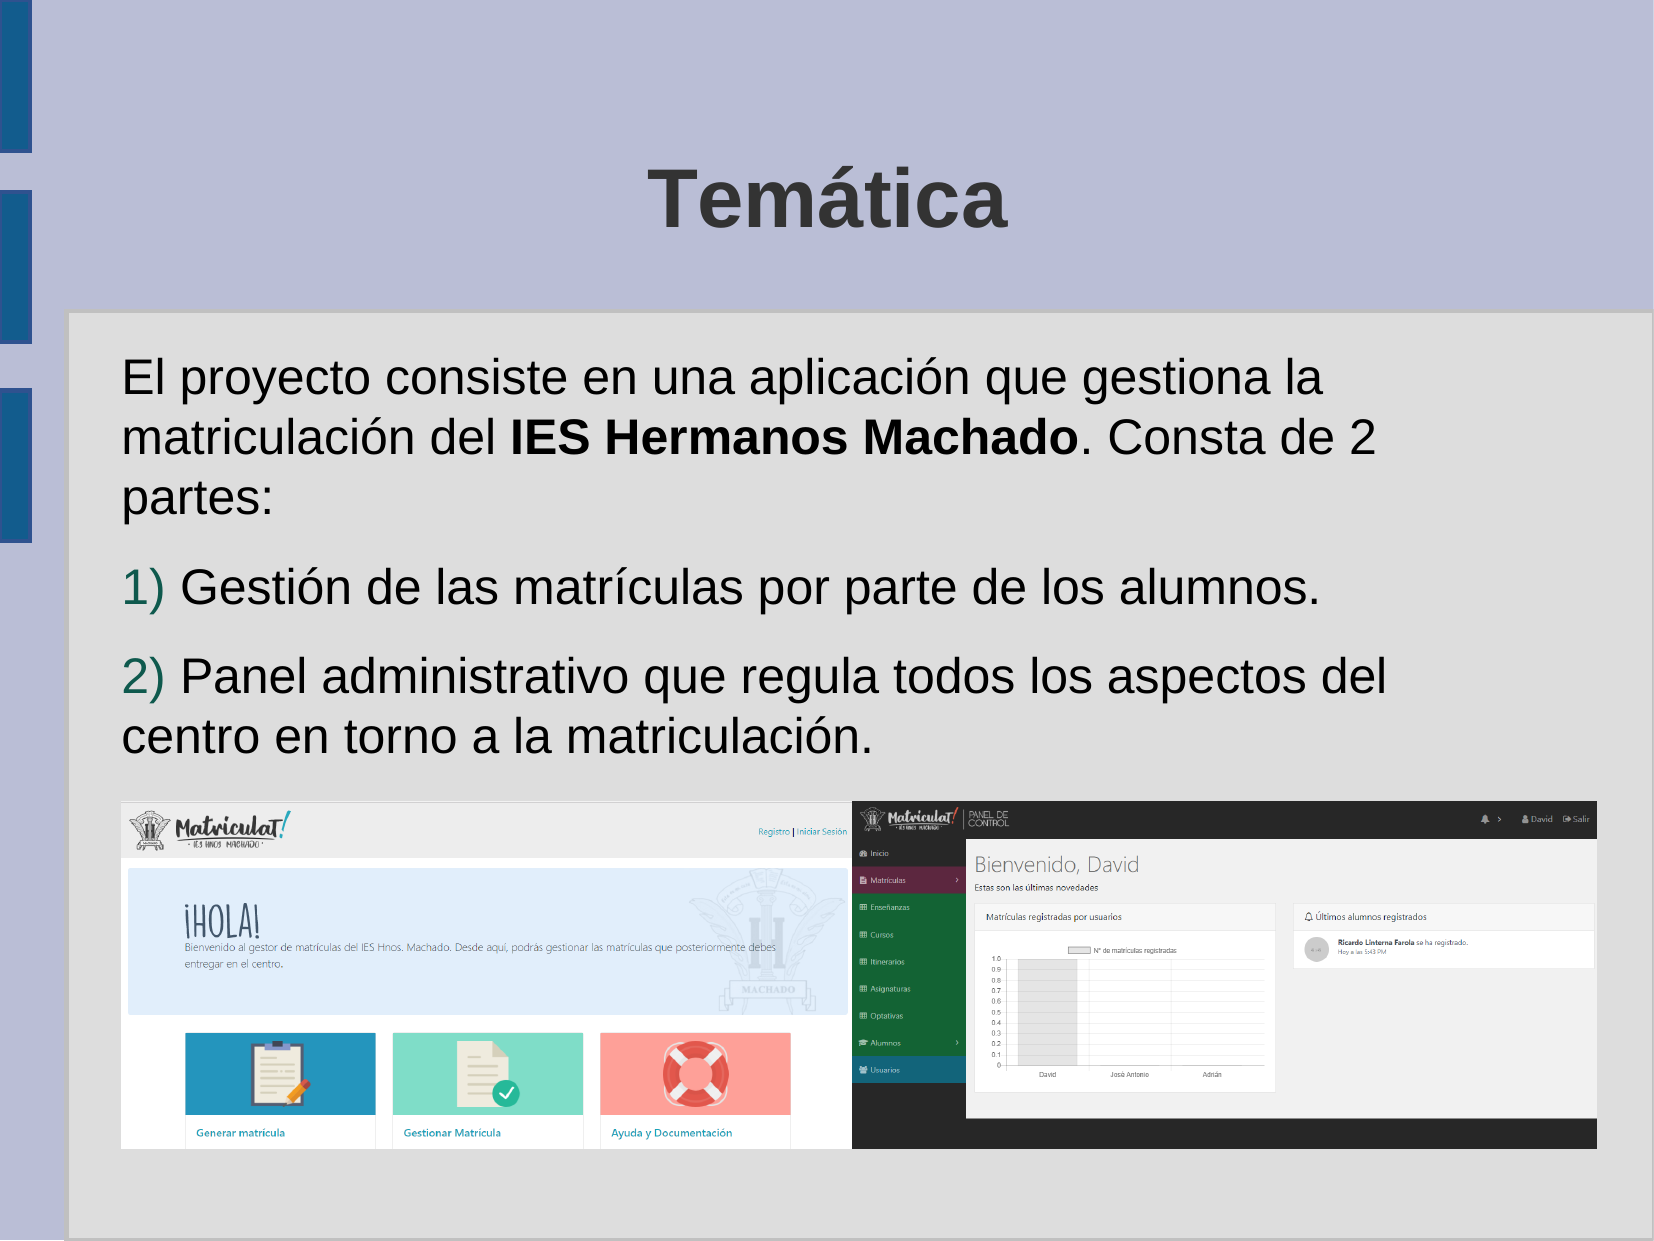

# Temática
El proyecto consiste en una aplicación que gestiona la matriculación del IES Hermanos Machado. Consta de 2 partes:
 Gestión de las matrículas por parte de los alumnos.
 Panel administrativo que regula todos los aspectos del centro en torno a la matriculación.